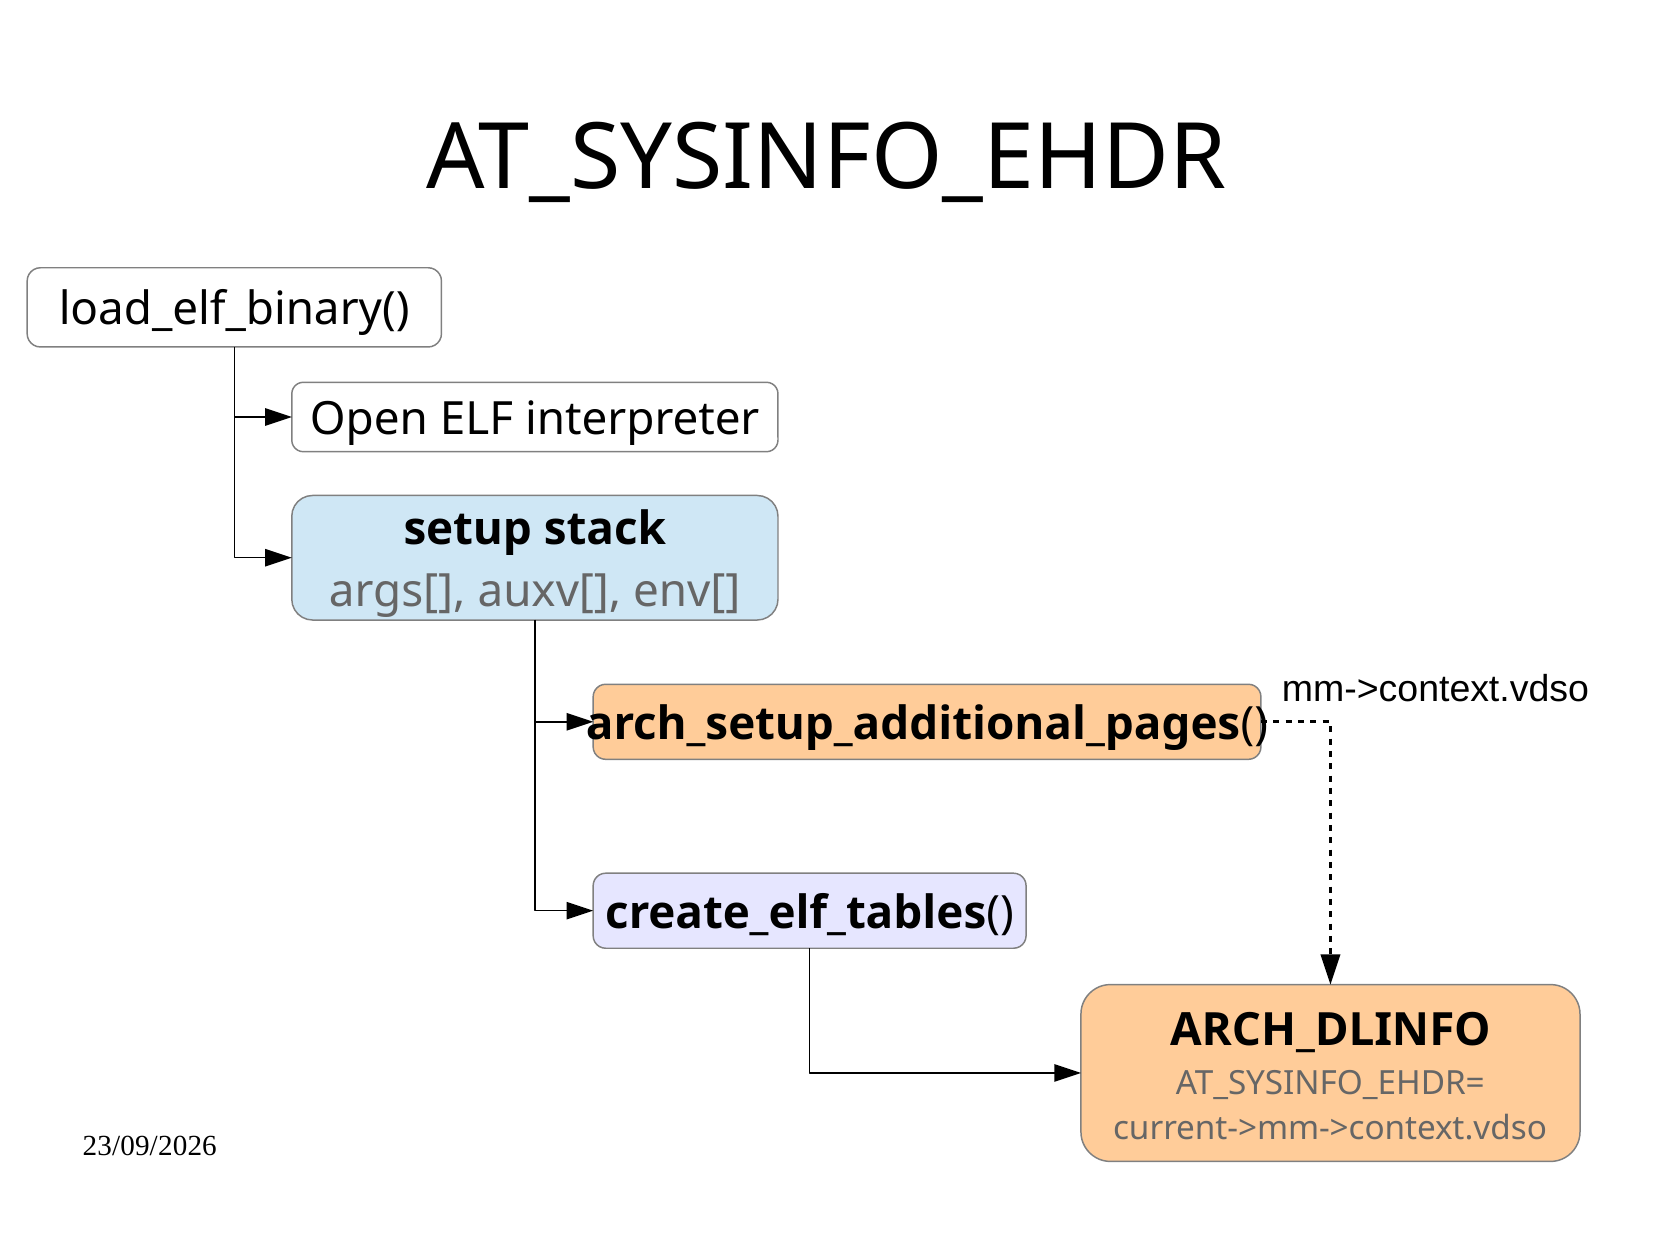

# AT_SYSINFO_EHDR
load_elf_binary()
Open ELF interpreter
setup stack
args[], auxv[], env[]
mm->context.vdso
arch_setup_additional_pages()
create_elf_tables()
ARCH_DLINFO
AT_SYSINFO_EHDR=
current->mm->context.vdso
18